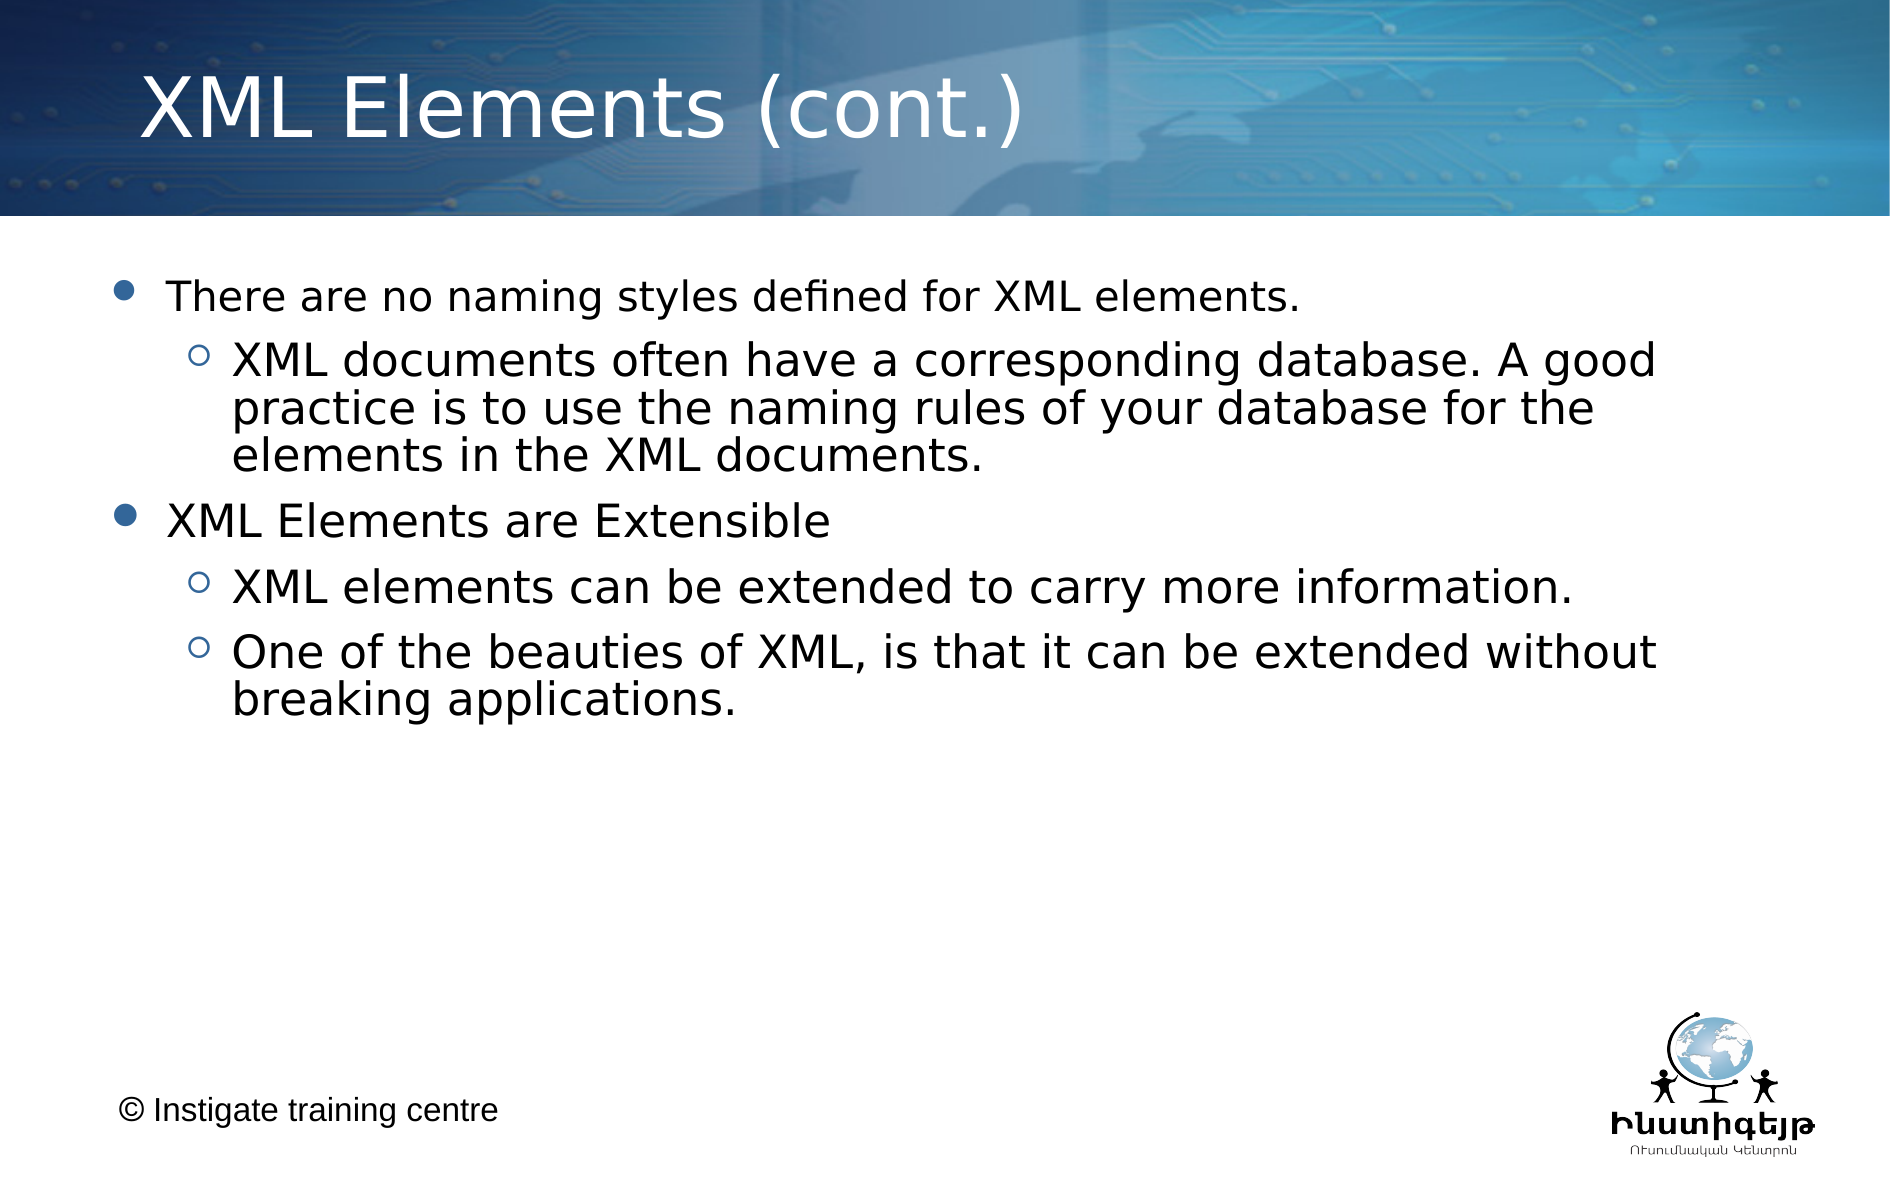

XML Elements (cont.)
# There are no naming styles defined for XML elements.
XML documents often have a corresponding database. A good practice is to use the naming rules of your database for the elements in the XML documents.
XML Elements are Extensible
XML elements can be extended to carry more information.
One of the beauties of XML, is that it can be extended without breaking applications.